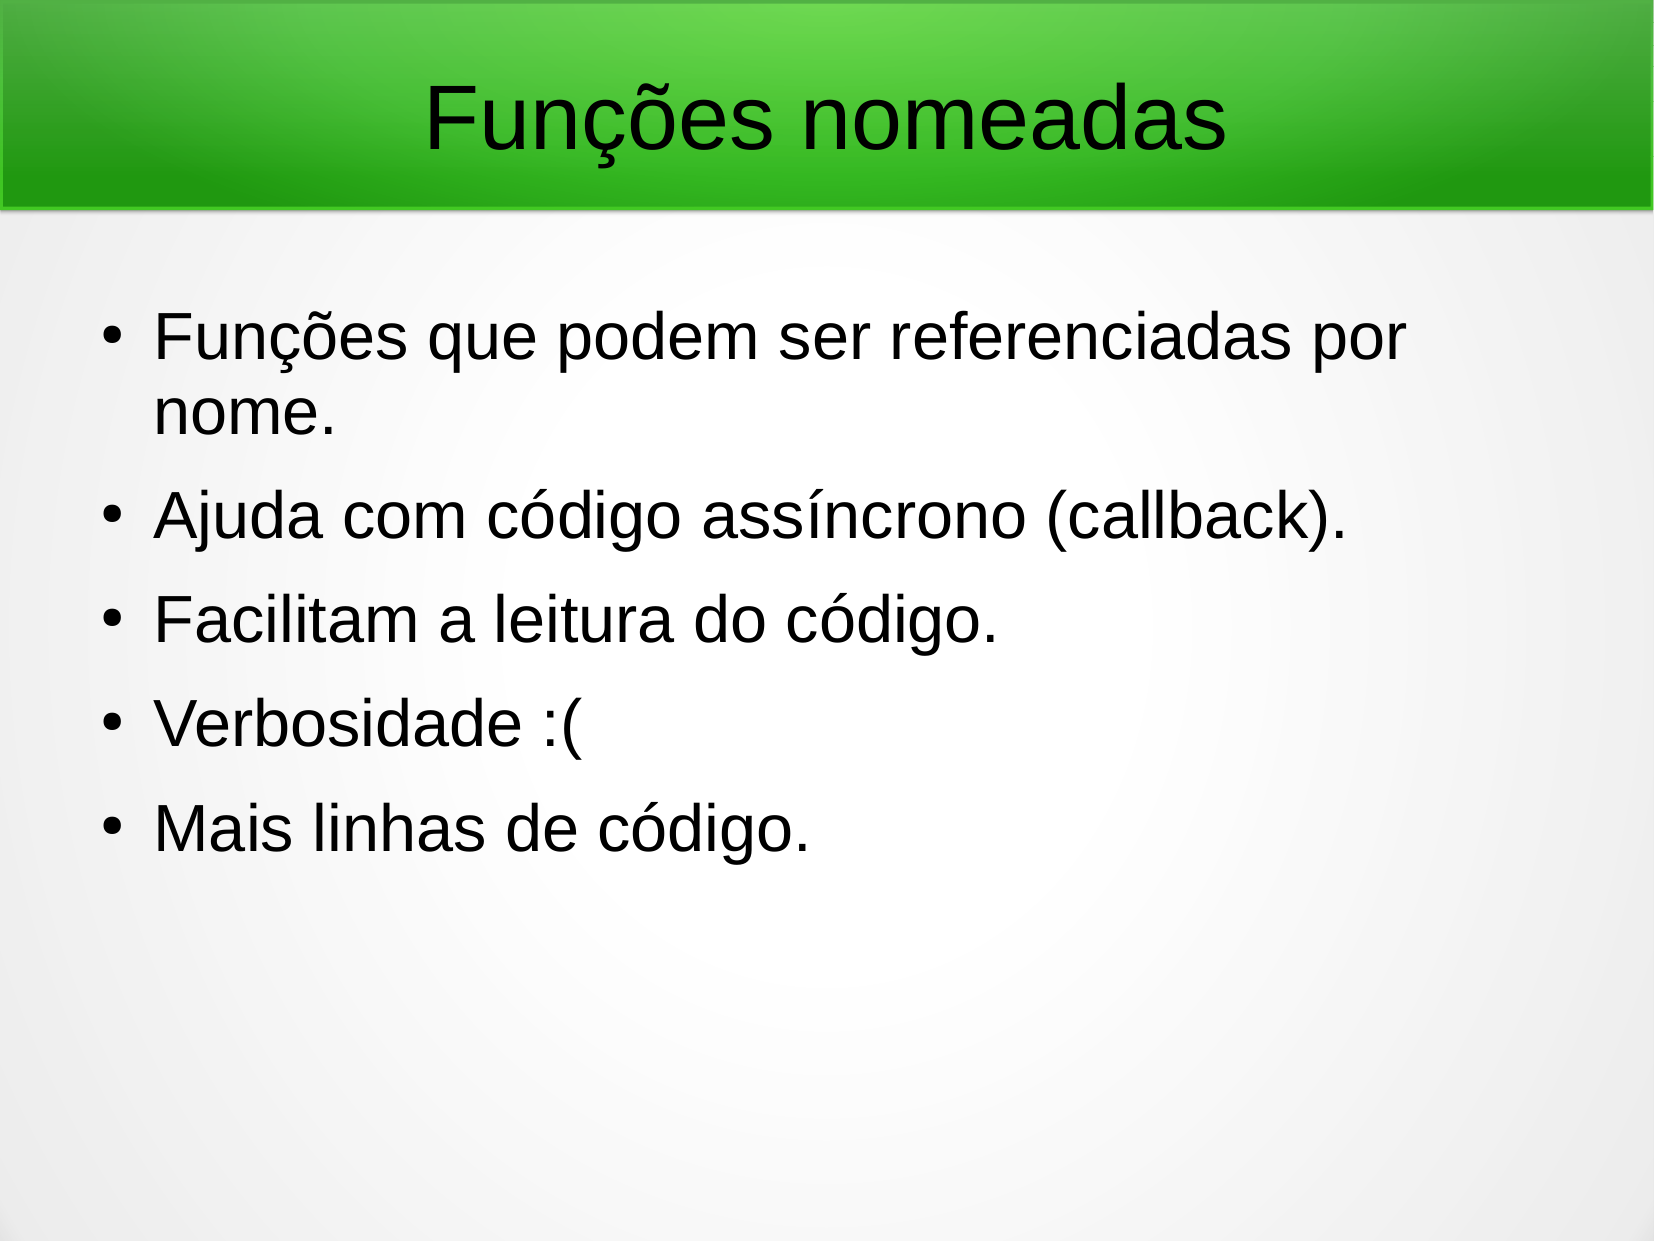

# Funções nomeadas
Funções que podem ser referenciadas por nome.
Ajuda com código assíncrono (callback).
Facilitam a leitura do código.
Verbosidade :(
Mais linhas de código.